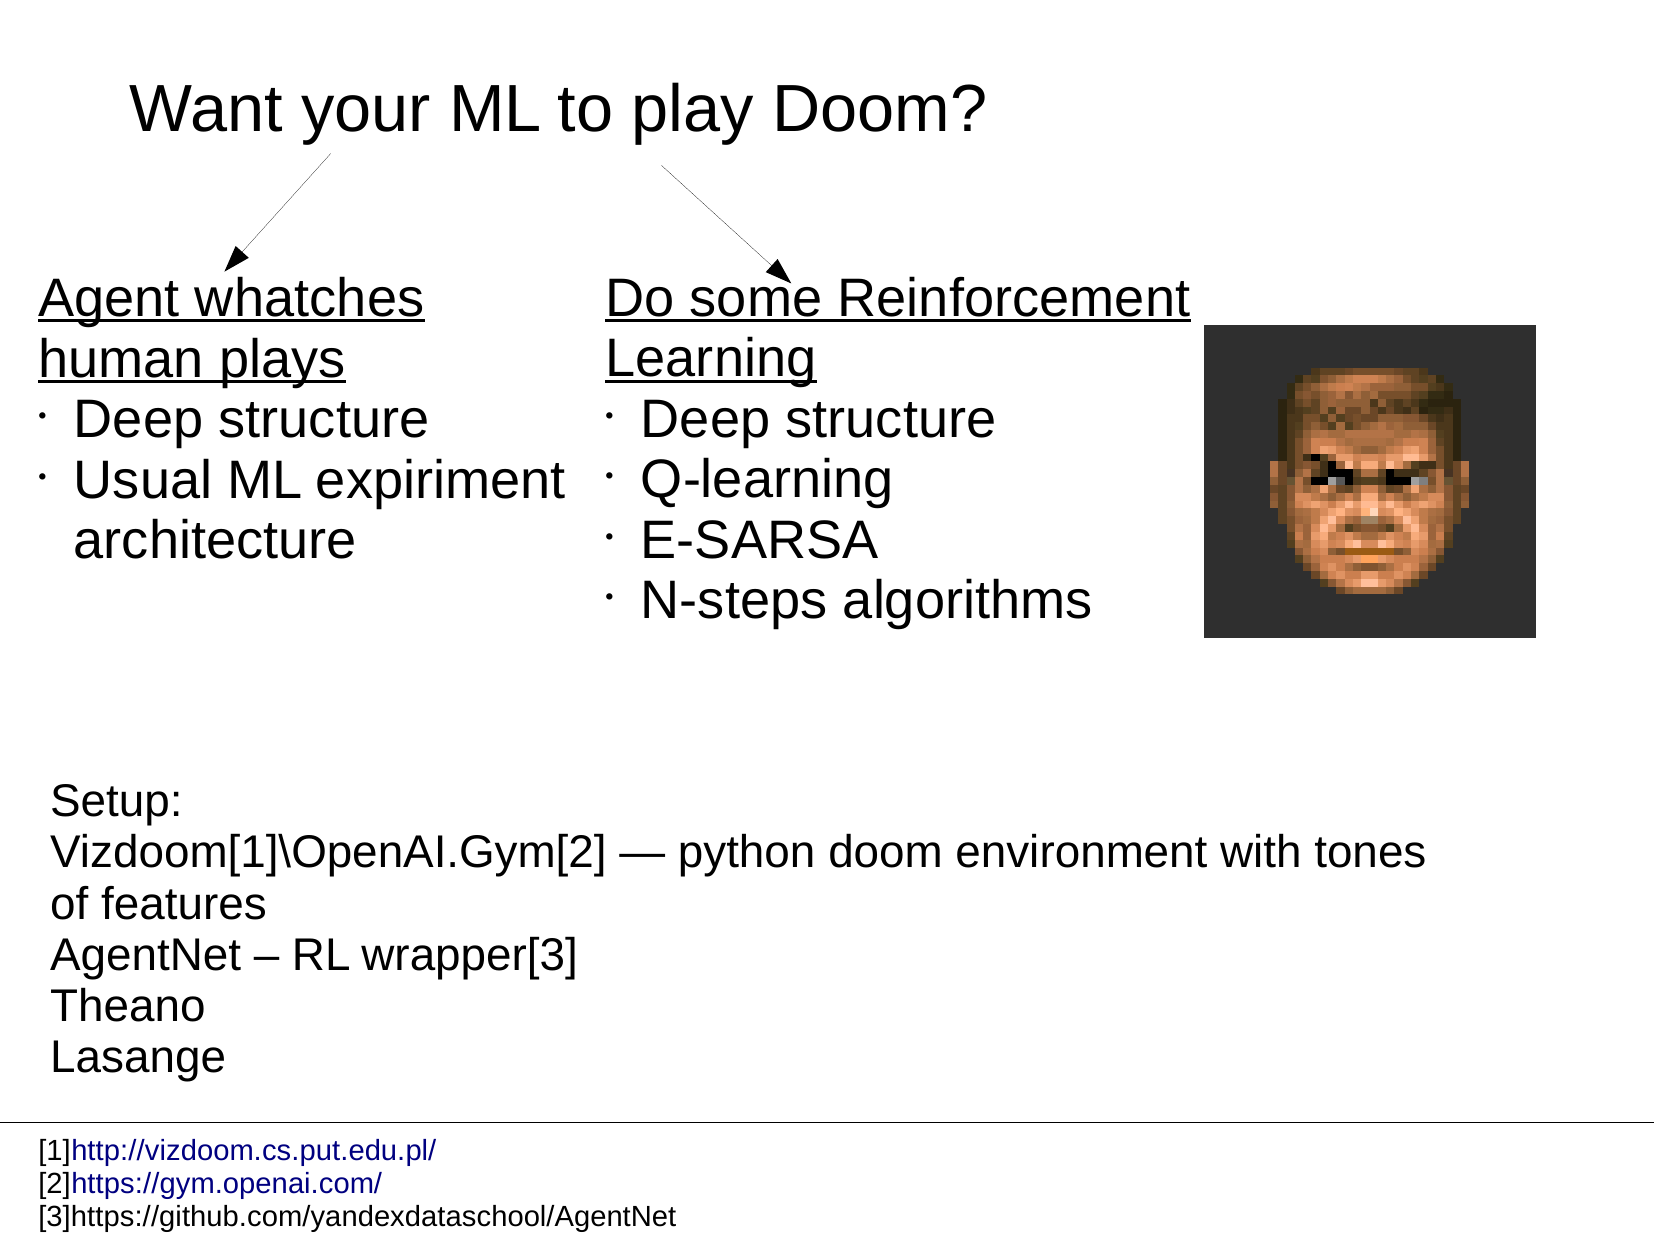

# Want your ML to play Doom?
Do some Reinforcement Learning
Deep structure
Q-learning
E-SARSA
N-steps algorithms
Agent whatches human plays
Deep structure
Usual ML expiriment architecture
Setup:
Vizdoom[1]\OpenAI.Gym[2] — python doom environment with tones of features
AgentNet – RL wrapper[3]
Theano
Lasange
[1]http://vizdoom.cs.put.edu.pl/
[2]https://gym.openai.com/
[3]https://github.com/yandexdataschool/AgentNet